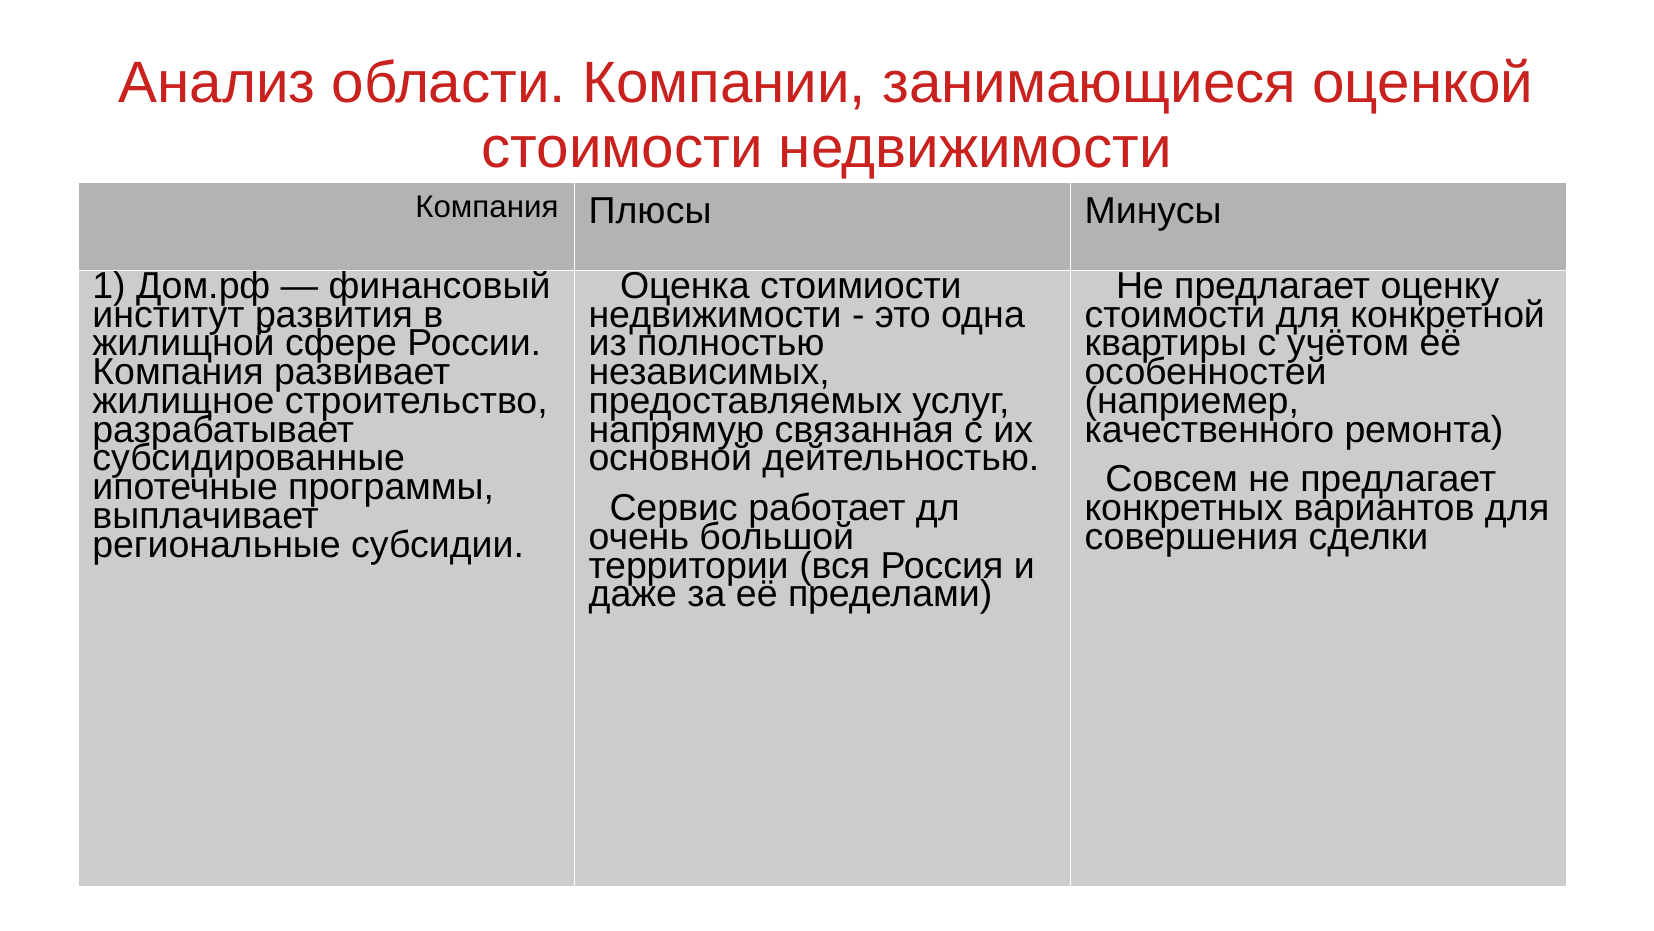

# Анализ области. Компании, занимающиеся оценкой стоимости недвижимости
| Компания | Плюсы | Минусы |
| --- | --- | --- |
| 1) Дом.рф — финансовый институт развития в жилищной сфере России. Компания развивает жилищное строительство, разрабатывает субсидированные ипотечные программы, выплачивает региональные субсидии. | Оценка стоимиости недвижимости - это одна из полностью независимых, предоставляемых услуг, напрямую связанная с их основной дейтельностью. Сервис работает дл очень большой территории (вся Россия и даже за её пределами) | Не предлагает оценку стоимости для конкретной квартиры с учётом её особенностей (наприемер, качественного ремонта) Совсем не предлагает конкретных вариантов для совершения сделки |